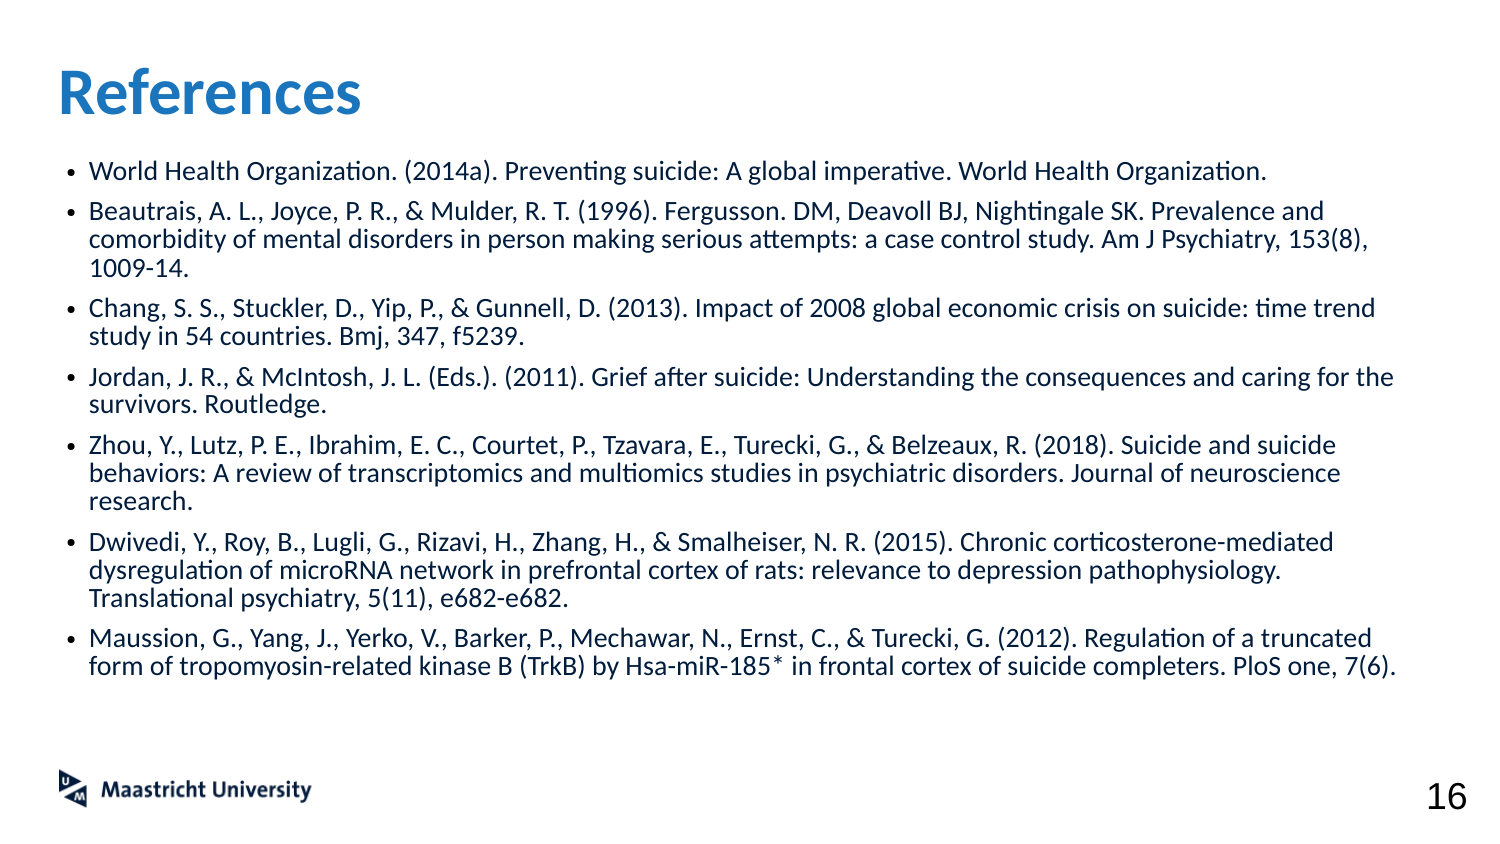

# References
World Health Organization. (2014a). Preventing suicide: A global imperative. World Health Organization.
Beautrais, A. L., Joyce, P. R., & Mulder, R. T. (1996). Fergusson. DM, Deavoll BJ, Nightingale SK. Prevalence and comorbidity of mental disorders in person making serious attempts: a case control study. Am J Psychiatry, 153(8), 1009-14.
Chang, S. S., Stuckler, D., Yip, P., & Gunnell, D. (2013). Impact of 2008 global economic crisis on suicide: time trend study in 54 countries. Bmj, 347, f5239.
Jordan, J. R., & McIntosh, J. L. (Eds.). (2011). Grief after suicide: Understanding the consequences and caring for the survivors. Routledge.
Zhou, Y., Lutz, P. E., Ibrahim, E. C., Courtet, P., Tzavara, E., Turecki, G., & Belzeaux, R. (2018). Suicide and suicide behaviors: A review of transcriptomics and multiomics studies in psychiatric disorders. Journal of neuroscience research.
Dwivedi, Y., Roy, B., Lugli, G., Rizavi, H., Zhang, H., & Smalheiser, N. R. (2015). Chronic corticosterone-mediated dysregulation of microRNA network in prefrontal cortex of rats: relevance to depression pathophysiology. Translational psychiatry, 5(11), e682-e682.
Maussion, G., Yang, J., Yerko, V., Barker, P., Mechawar, N., Ernst, C., & Turecki, G. (2012). Regulation of a truncated form of tropomyosin-related kinase B (TrkB) by Hsa-miR-185* in frontal cortex of suicide completers. PloS one, 7(6).